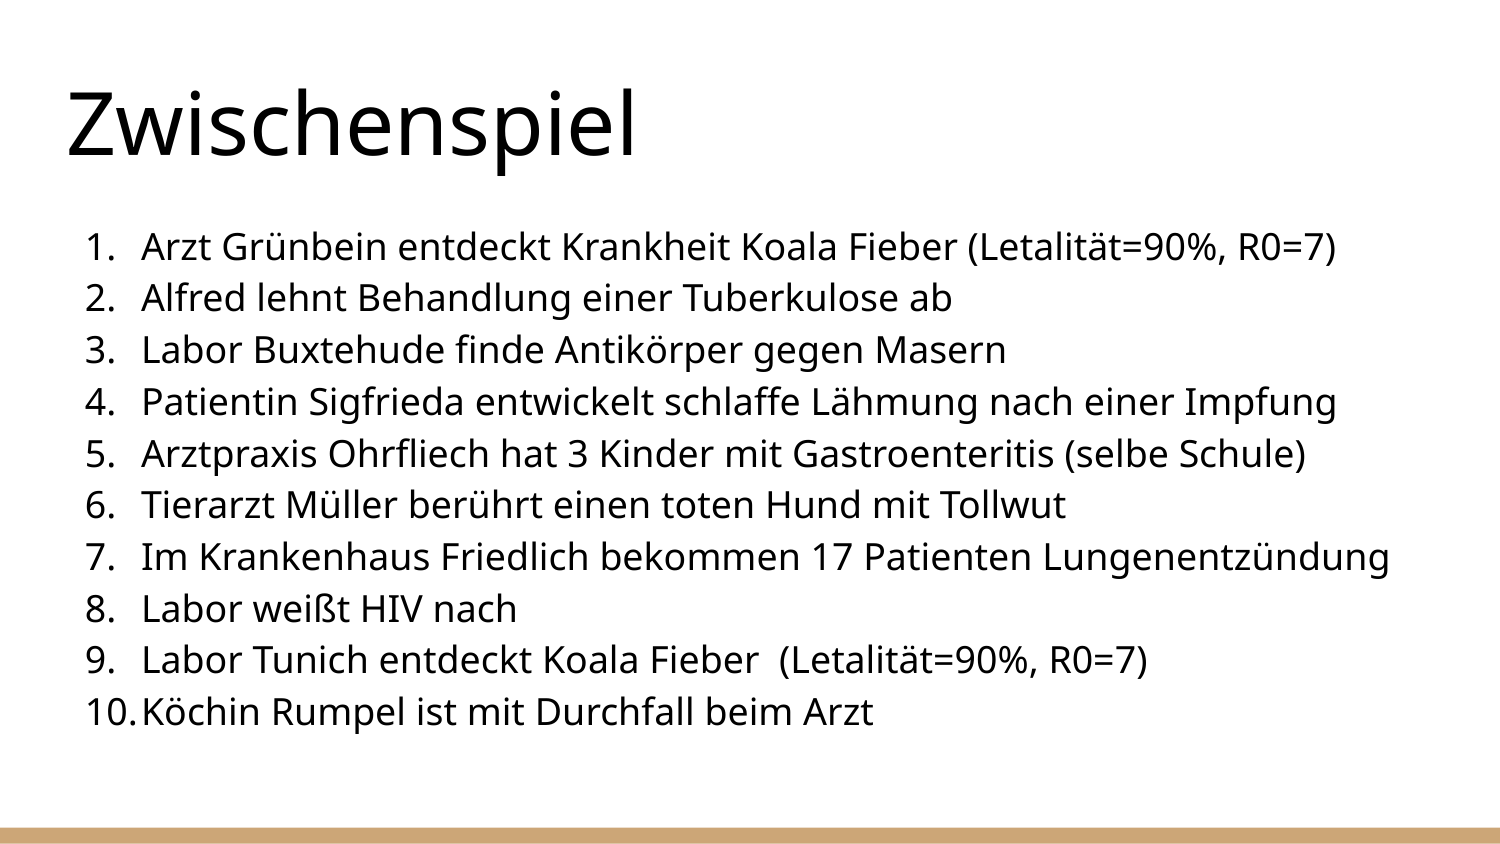

Zwischenspiel
# Arzt Grünbein entdeckt Krankheit Koala Fieber (Letalität=90%, R0=7)
Alfred lehnt Behandlung einer Tuberkulose ab
Labor Buxtehude finde Antikörper gegen Masern
Patientin Sigfrieda entwickelt schlaffe Lähmung nach einer Impfung
Arztpraxis Ohrfliech hat 3 Kinder mit Gastroenteritis (selbe Schule)
Tierarzt Müller berührt einen toten Hund mit Tollwut
Im Krankenhaus Friedlich bekommen 17 Patienten Lungenentzündung
Labor weißt HIV nach
Labor Tunich entdeckt Koala Fieber (Letalität=90%, R0=7)
Köchin Rumpel ist mit Durchfall beim Arzt